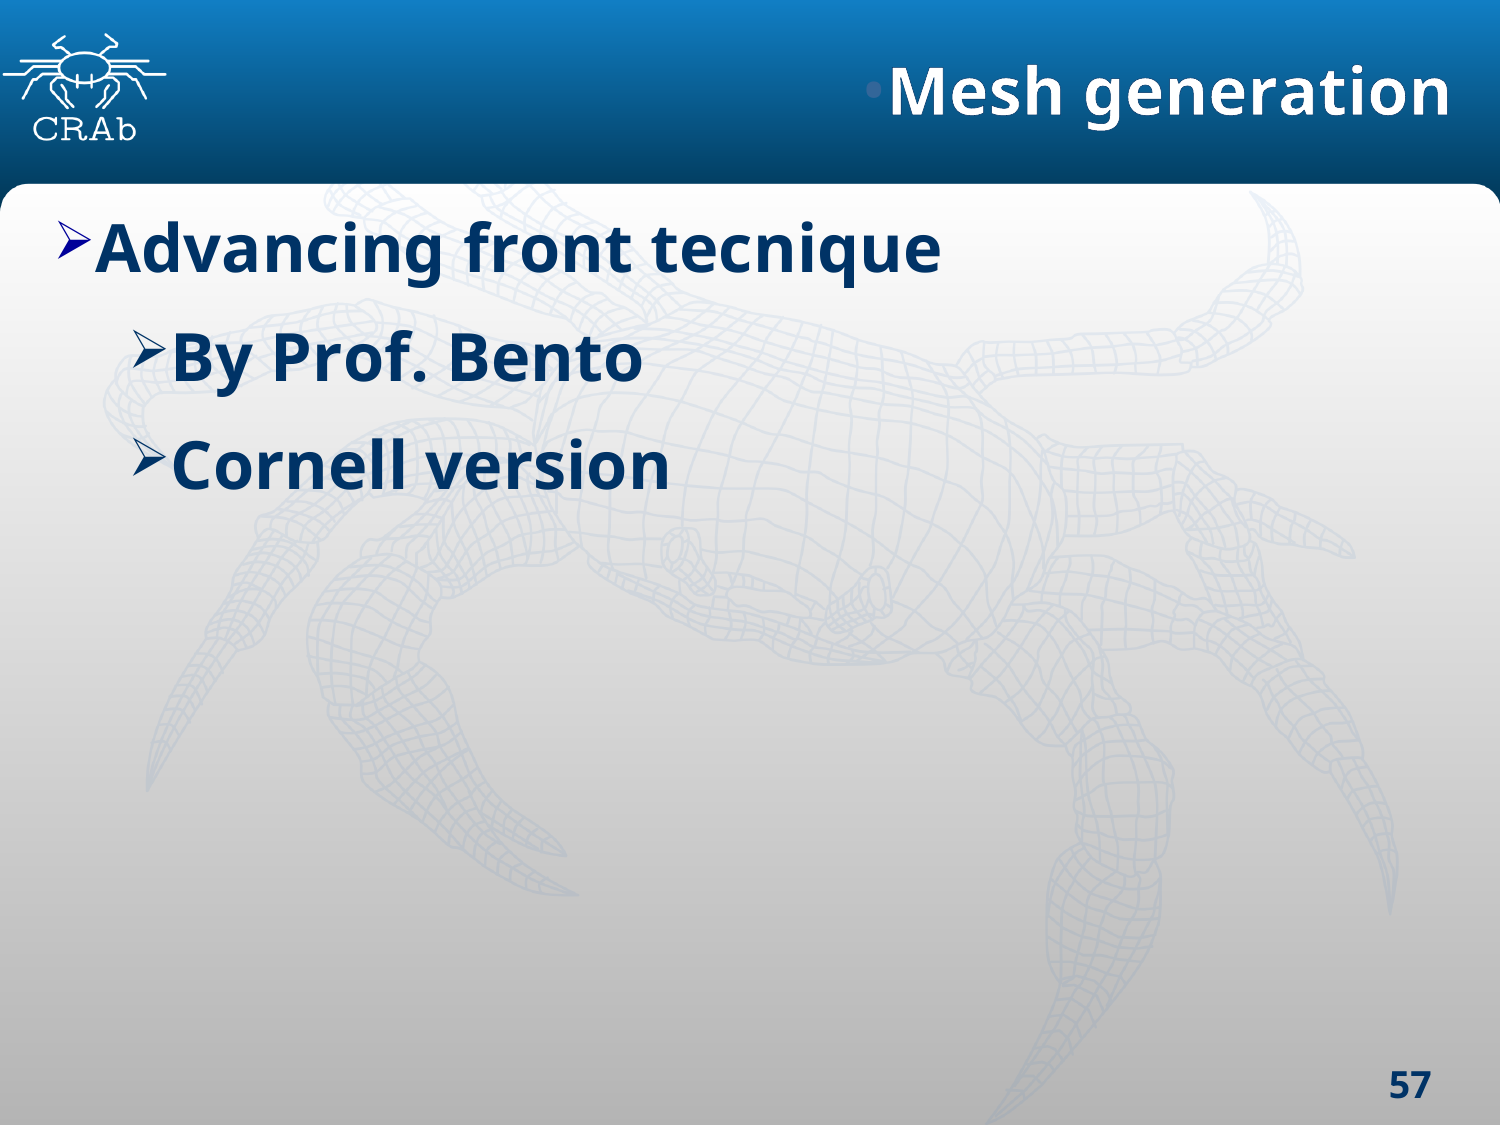

# Mesh generation
Advancing front tecnique
By Prof. Bento
Cornell version